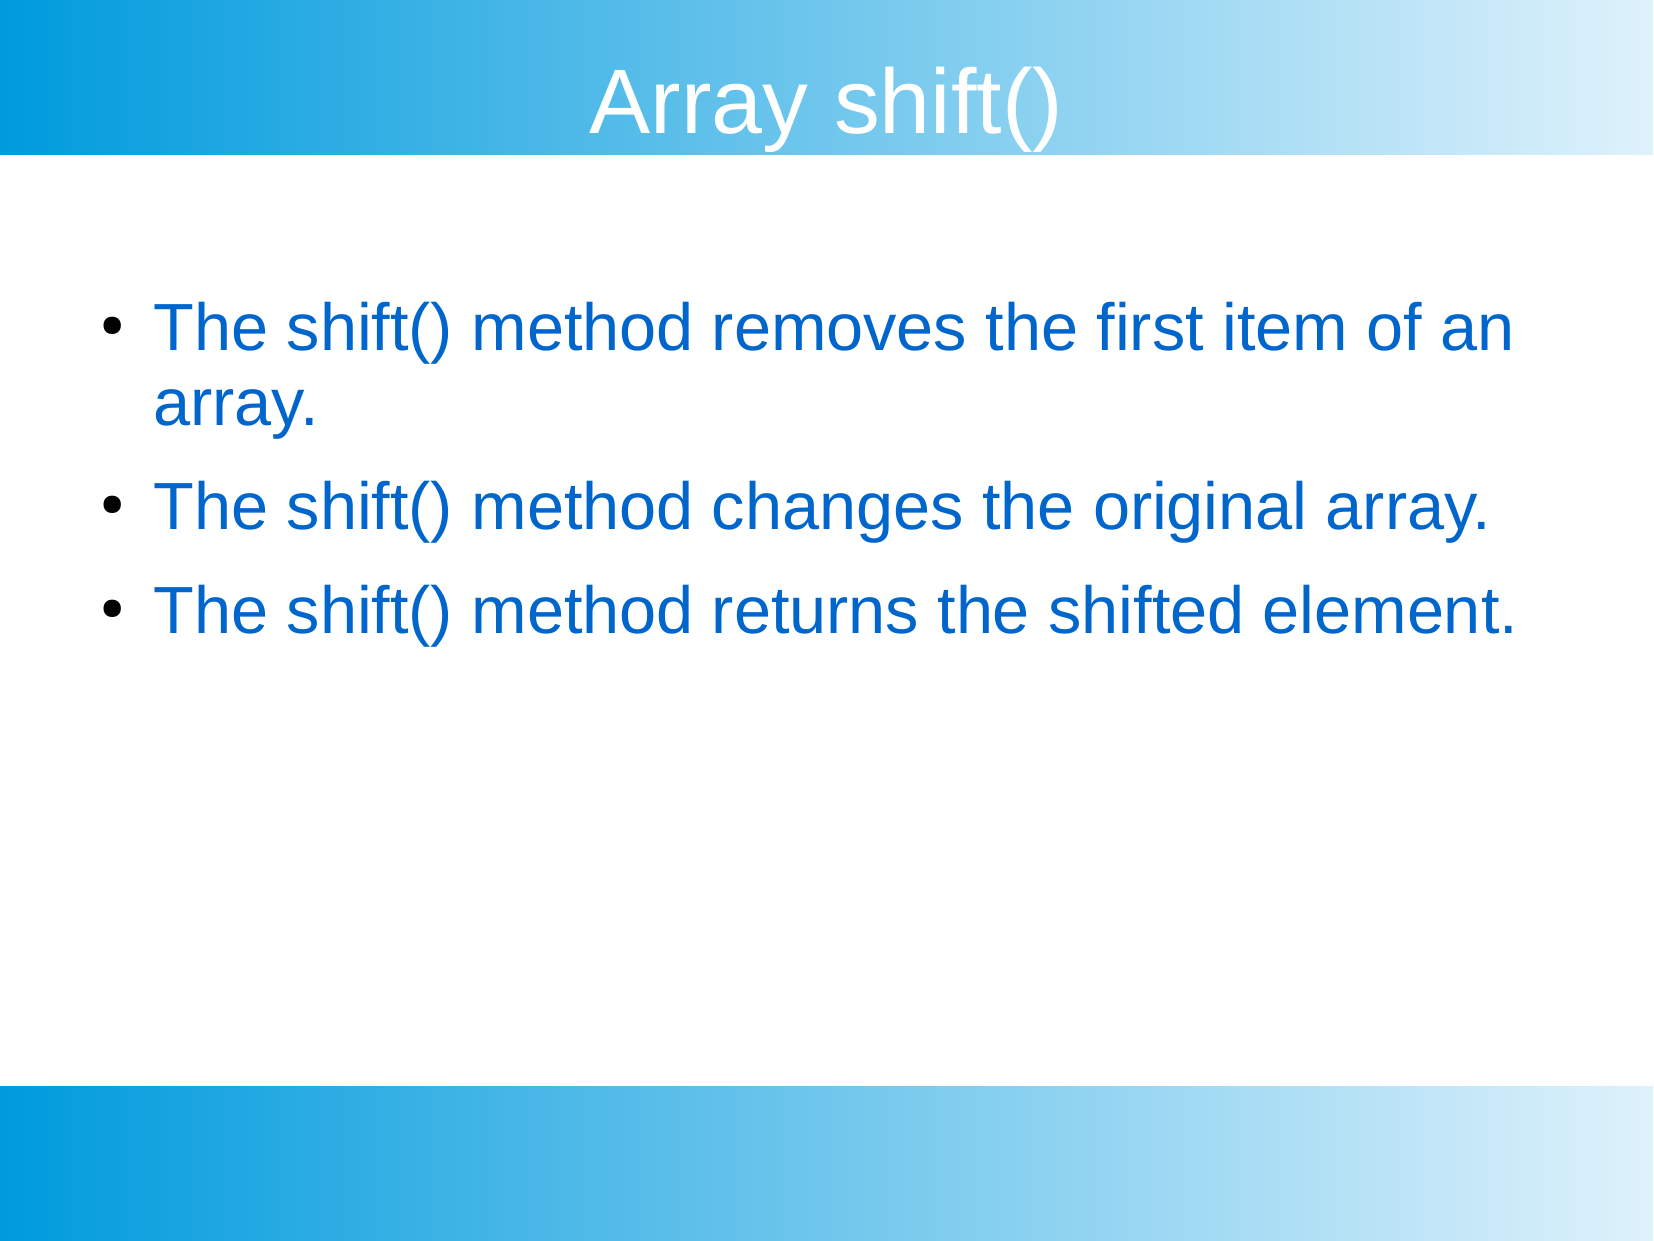

# Array shift()
The shift() method removes the first item of an array.
The shift() method changes the original array.
The shift() method returns the shifted element.